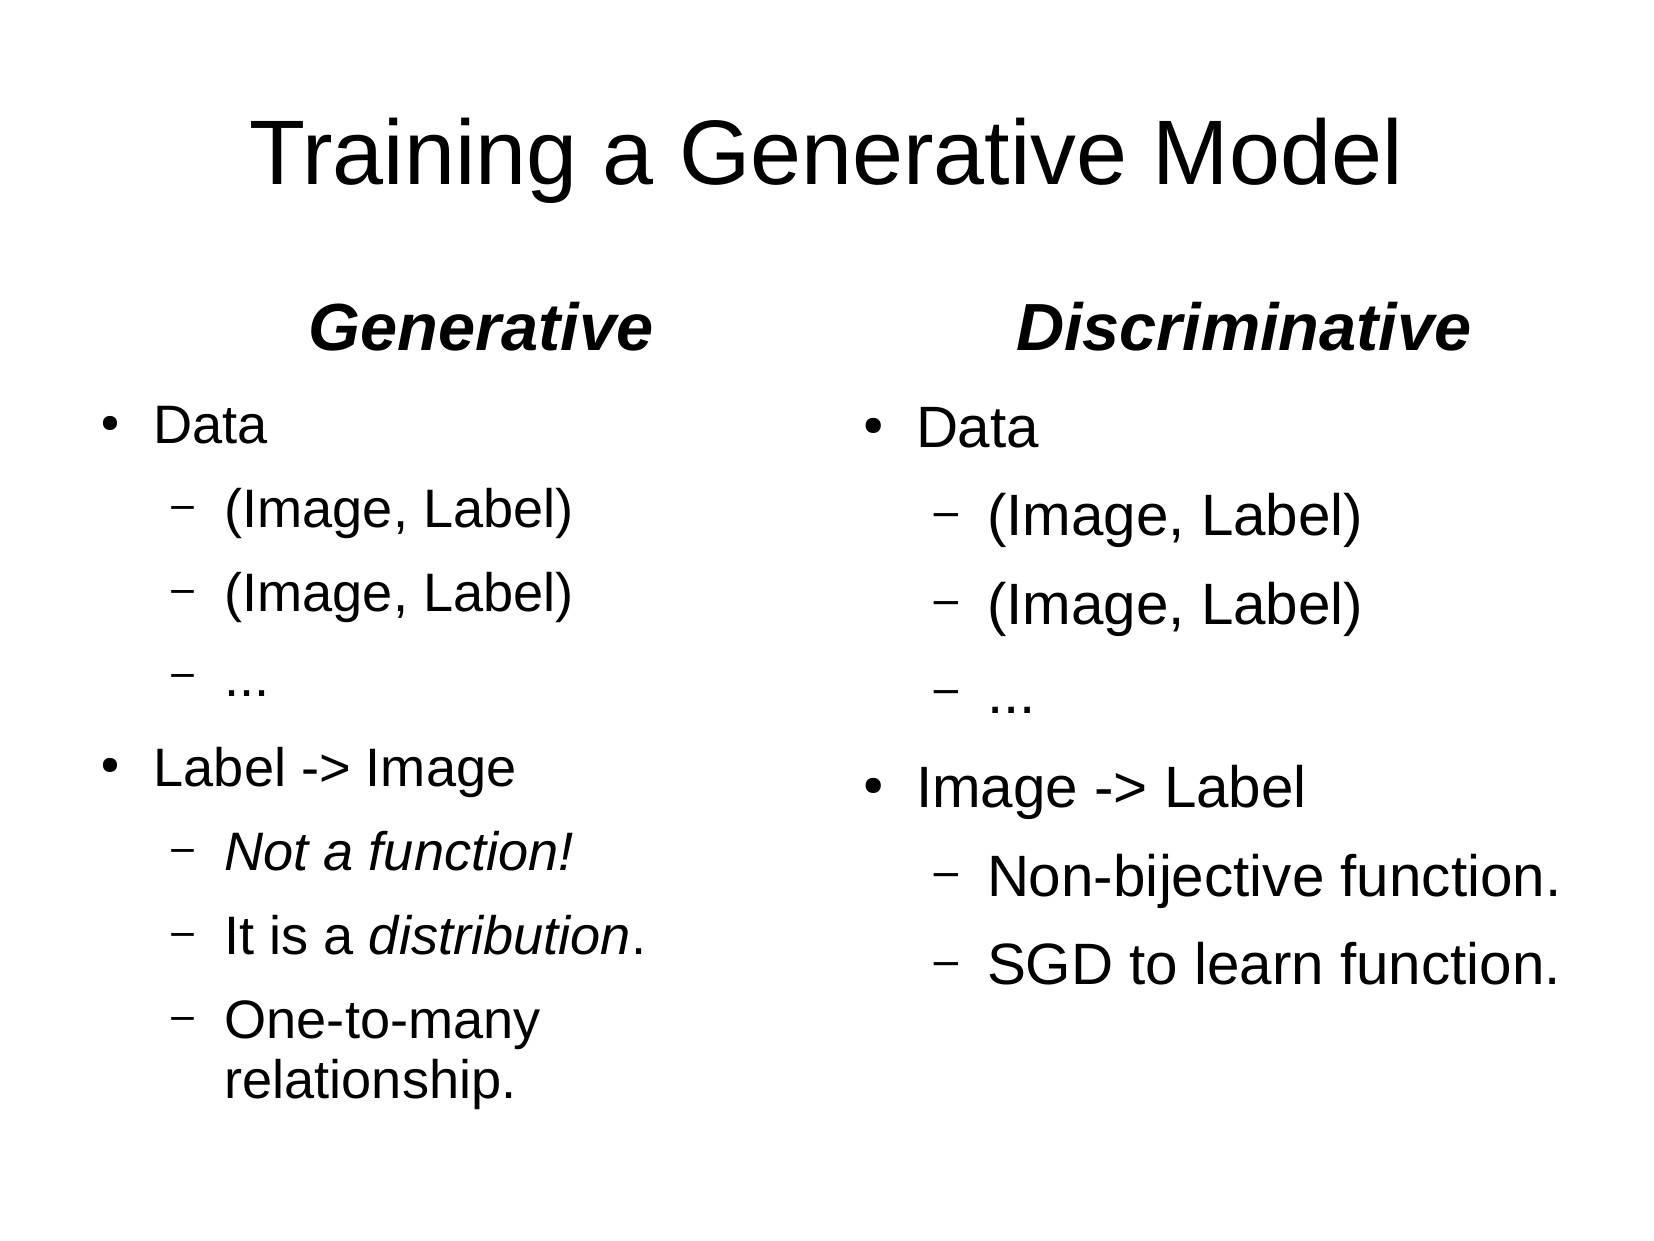

# Training a Generative Model
Generative
Data
(Image, Label)
(Image, Label)
...
Label -> Image
Not a function!
It is a distribution.
One-to-many relationship.
Discriminative
Data
(Image, Label)
(Image, Label)
...
Image -> Label
Non-bijective function.
SGD to learn function.